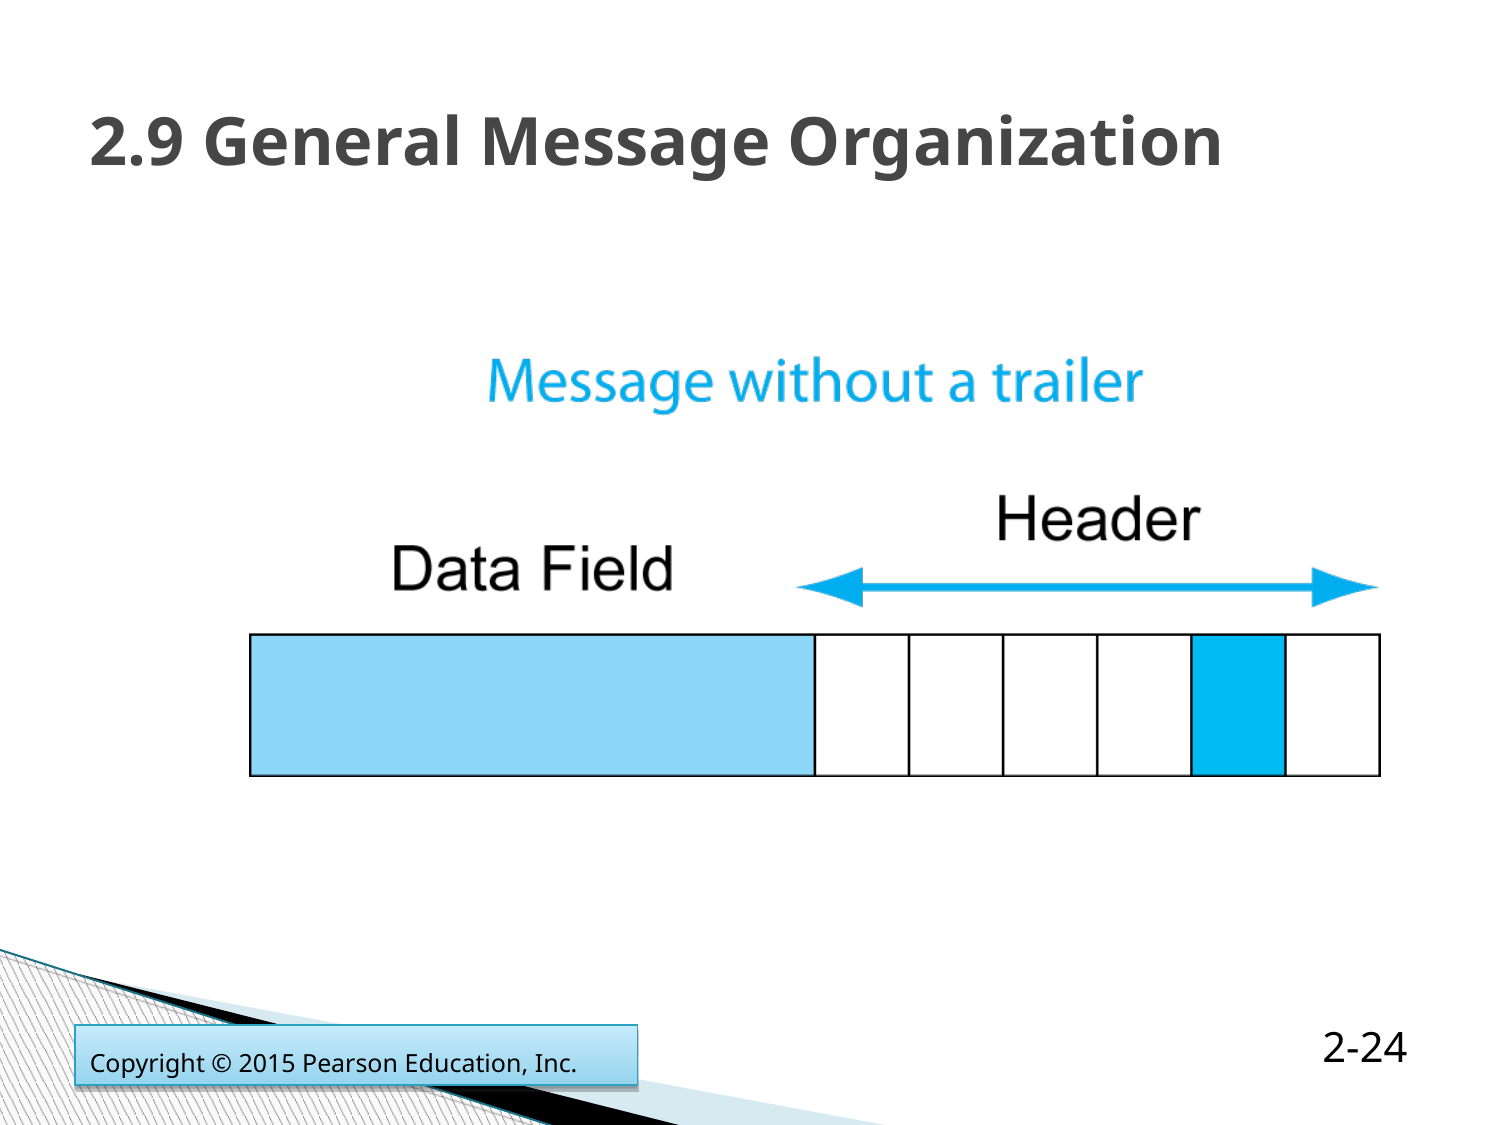

# 2.9 General Message Organization
Copyright © 2015 Pearson Education, Inc.